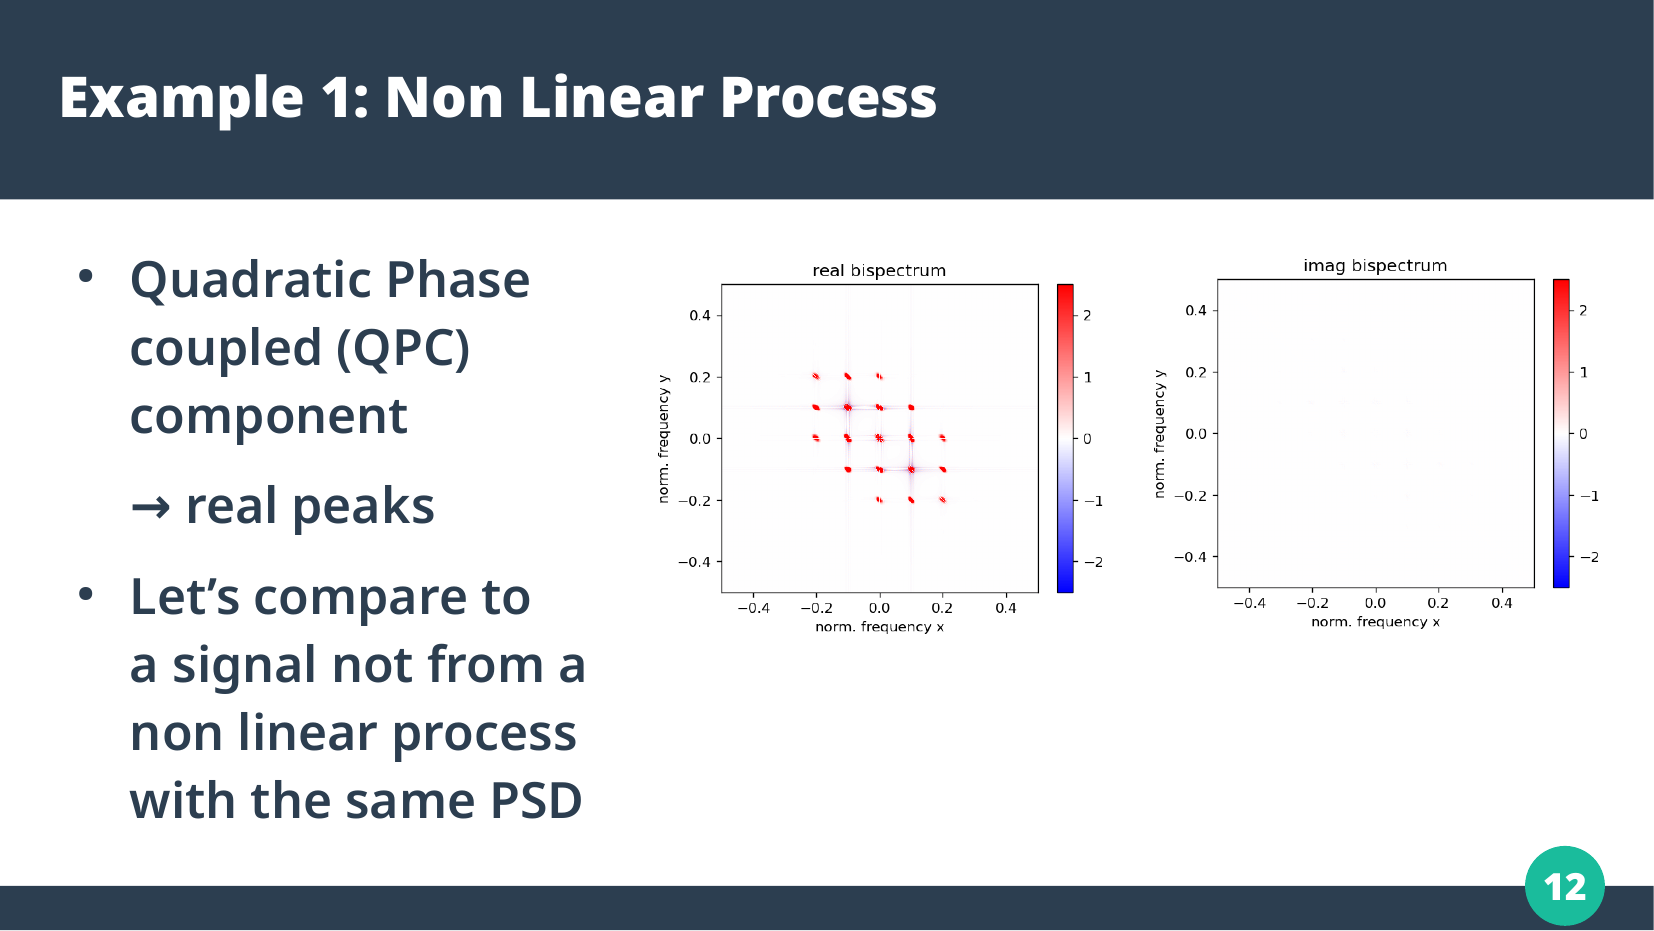

# Example 1: Non Linear Process
Quadratic Phase
coupled (QPC)
component
→ real peaks
Let’s compare to
a signal not from a
non linear process
with the same PSD